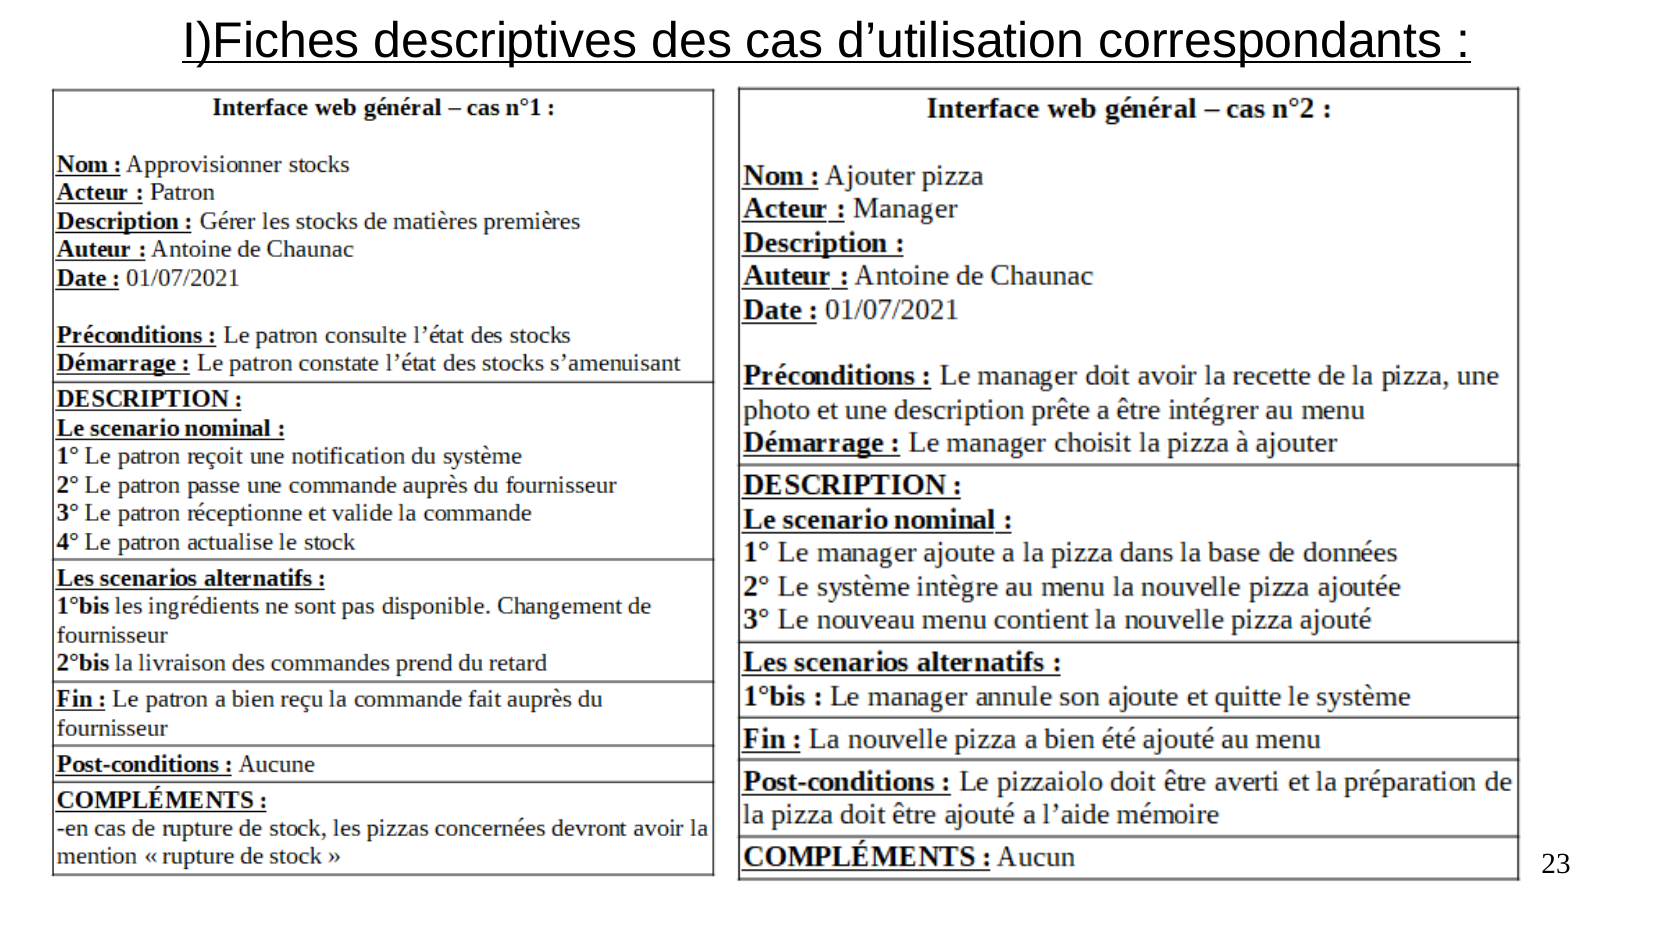

# I)Fiches descriptives des cas d’utilisation correspondants :
23